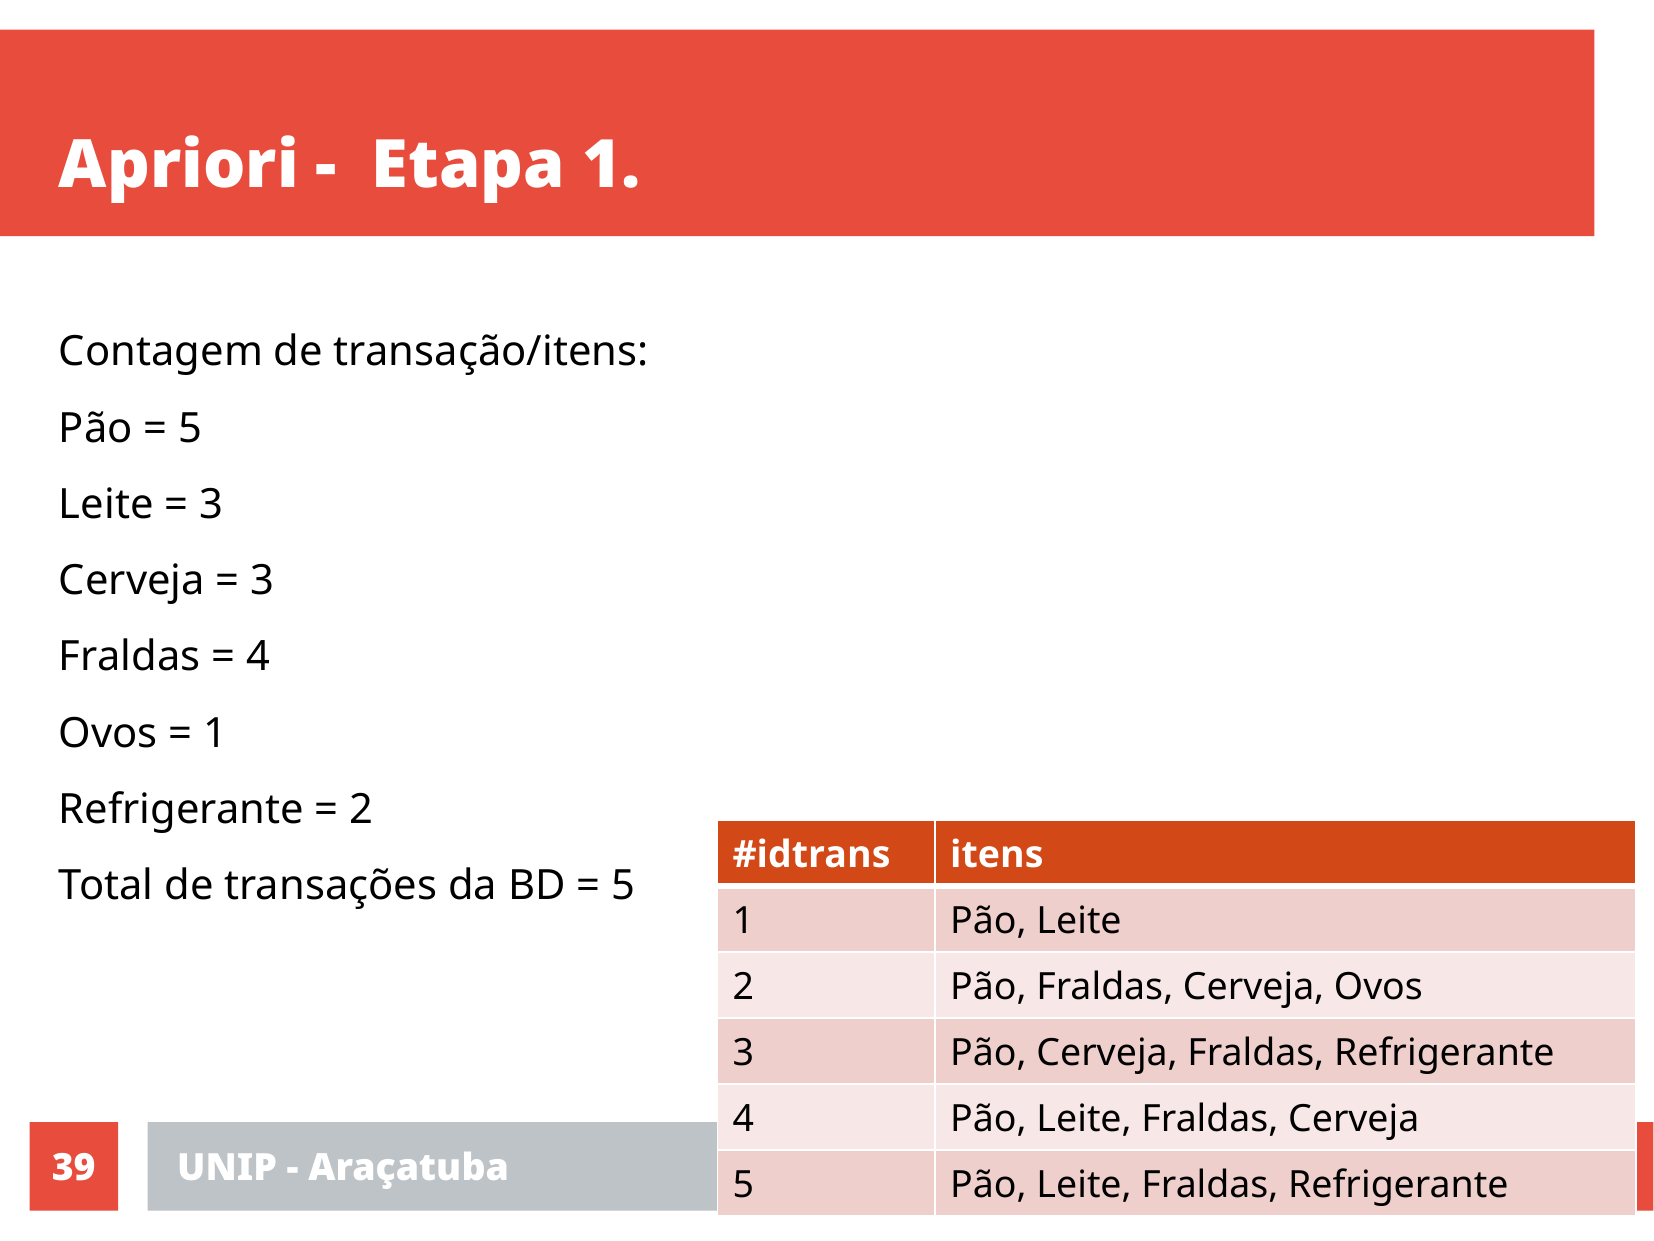

# Apriori - Etapa 1.
Contagem de transação/itens:
Pão = 5
Leite = 3
Cerveja = 3
Fraldas = 4
Ovos = 1
Refrigerante = 2
Total de transações da BD = 5
| #idtrans | itens |
| --- | --- |
| 1 | Pão, Leite |
| 2 | Pão, Fraldas, Cerveja, Ovos |
| 3 | Pão, Cerveja, Fraldas, Refrigerante |
| 4 | Pão, Leite, Fraldas, Cerveja |
| 5 | Pão, Leite, Fraldas, Refrigerante |
39
UNIP - Araçatuba